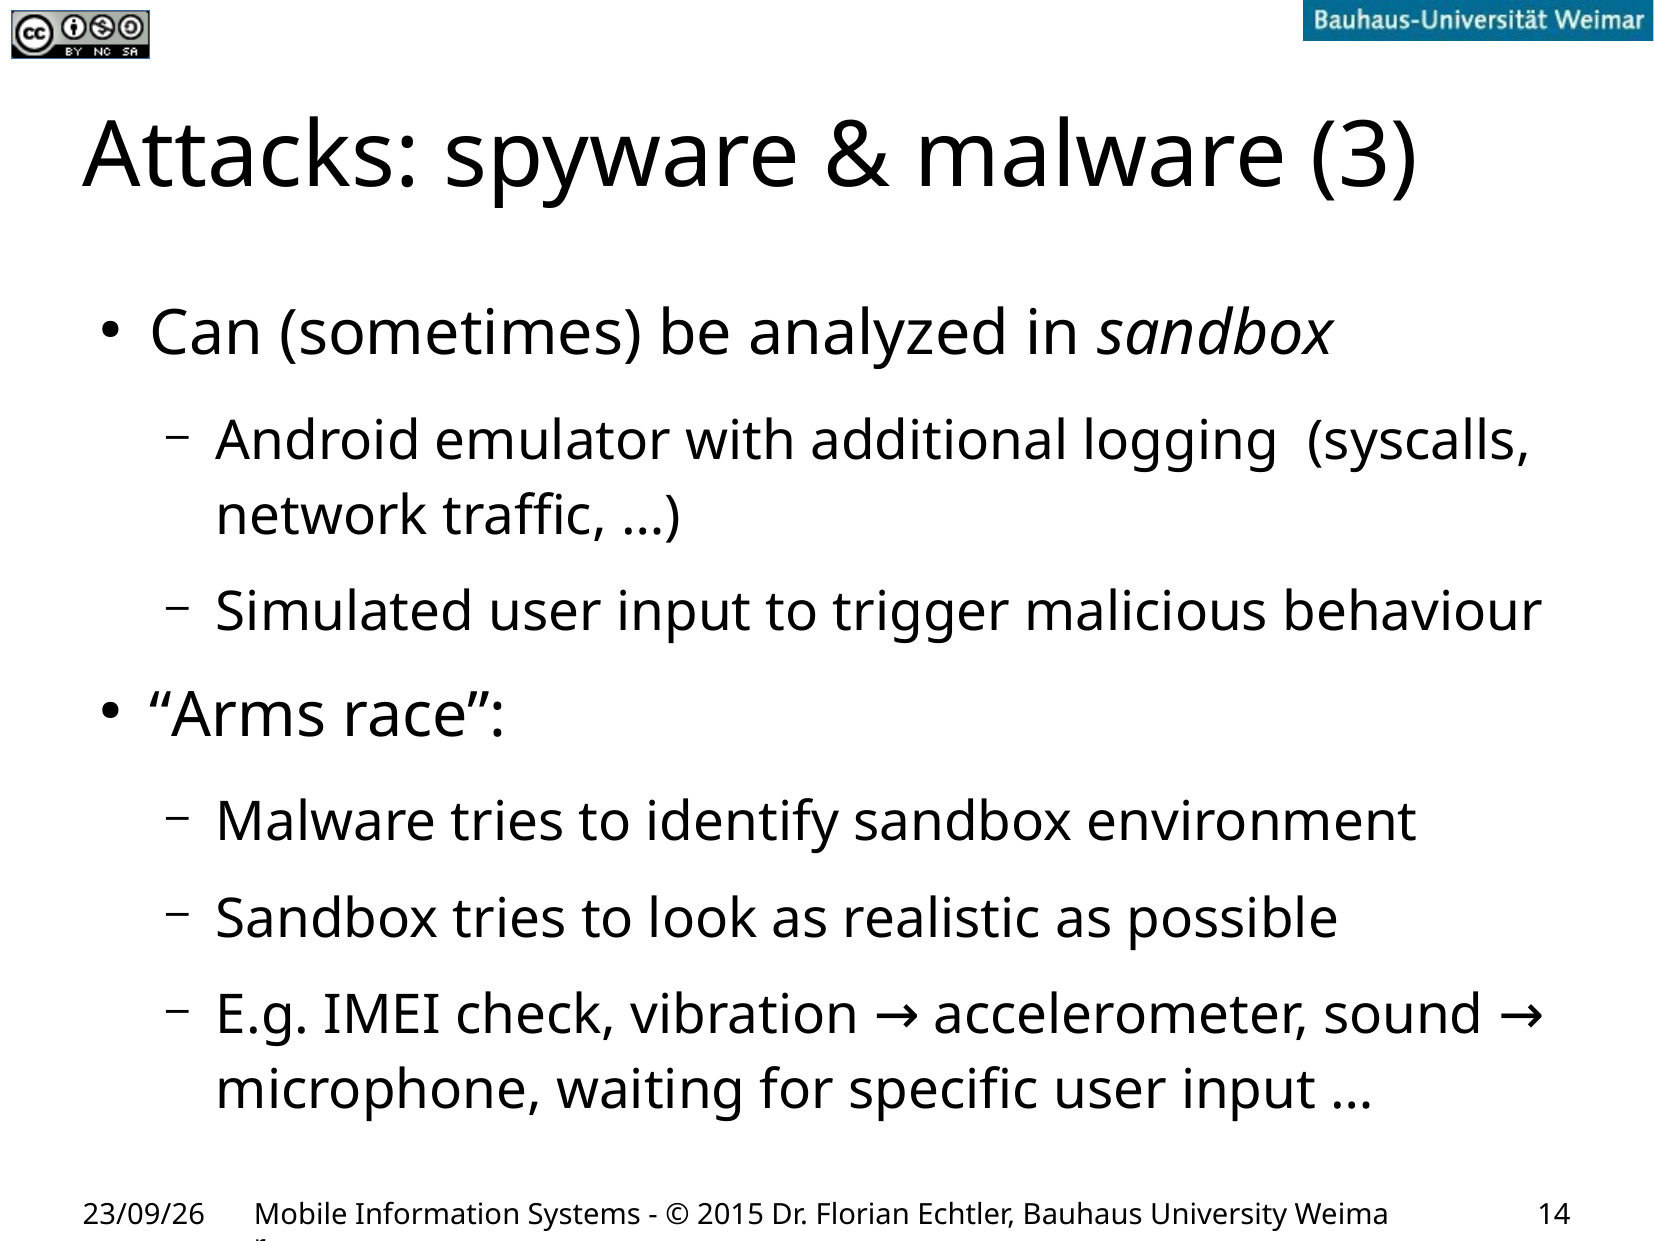

# Attacks: spyware & malware (3)
Can (sometimes) be analyzed in sandbox
Android emulator with additional logging (syscalls, network traffic, …)
Simulated user input to trigger malicious behaviour
“Arms race”:
Malware tries to identify sandbox environment
Sandbox tries to look as realistic as possible
E.g. IMEI check, vibration → accelerometer, sound → microphone, waiting for specific user input …
Mobile Information Systems - © 2015 Dr. Florian Echtler, Bauhaus University Weimar
14